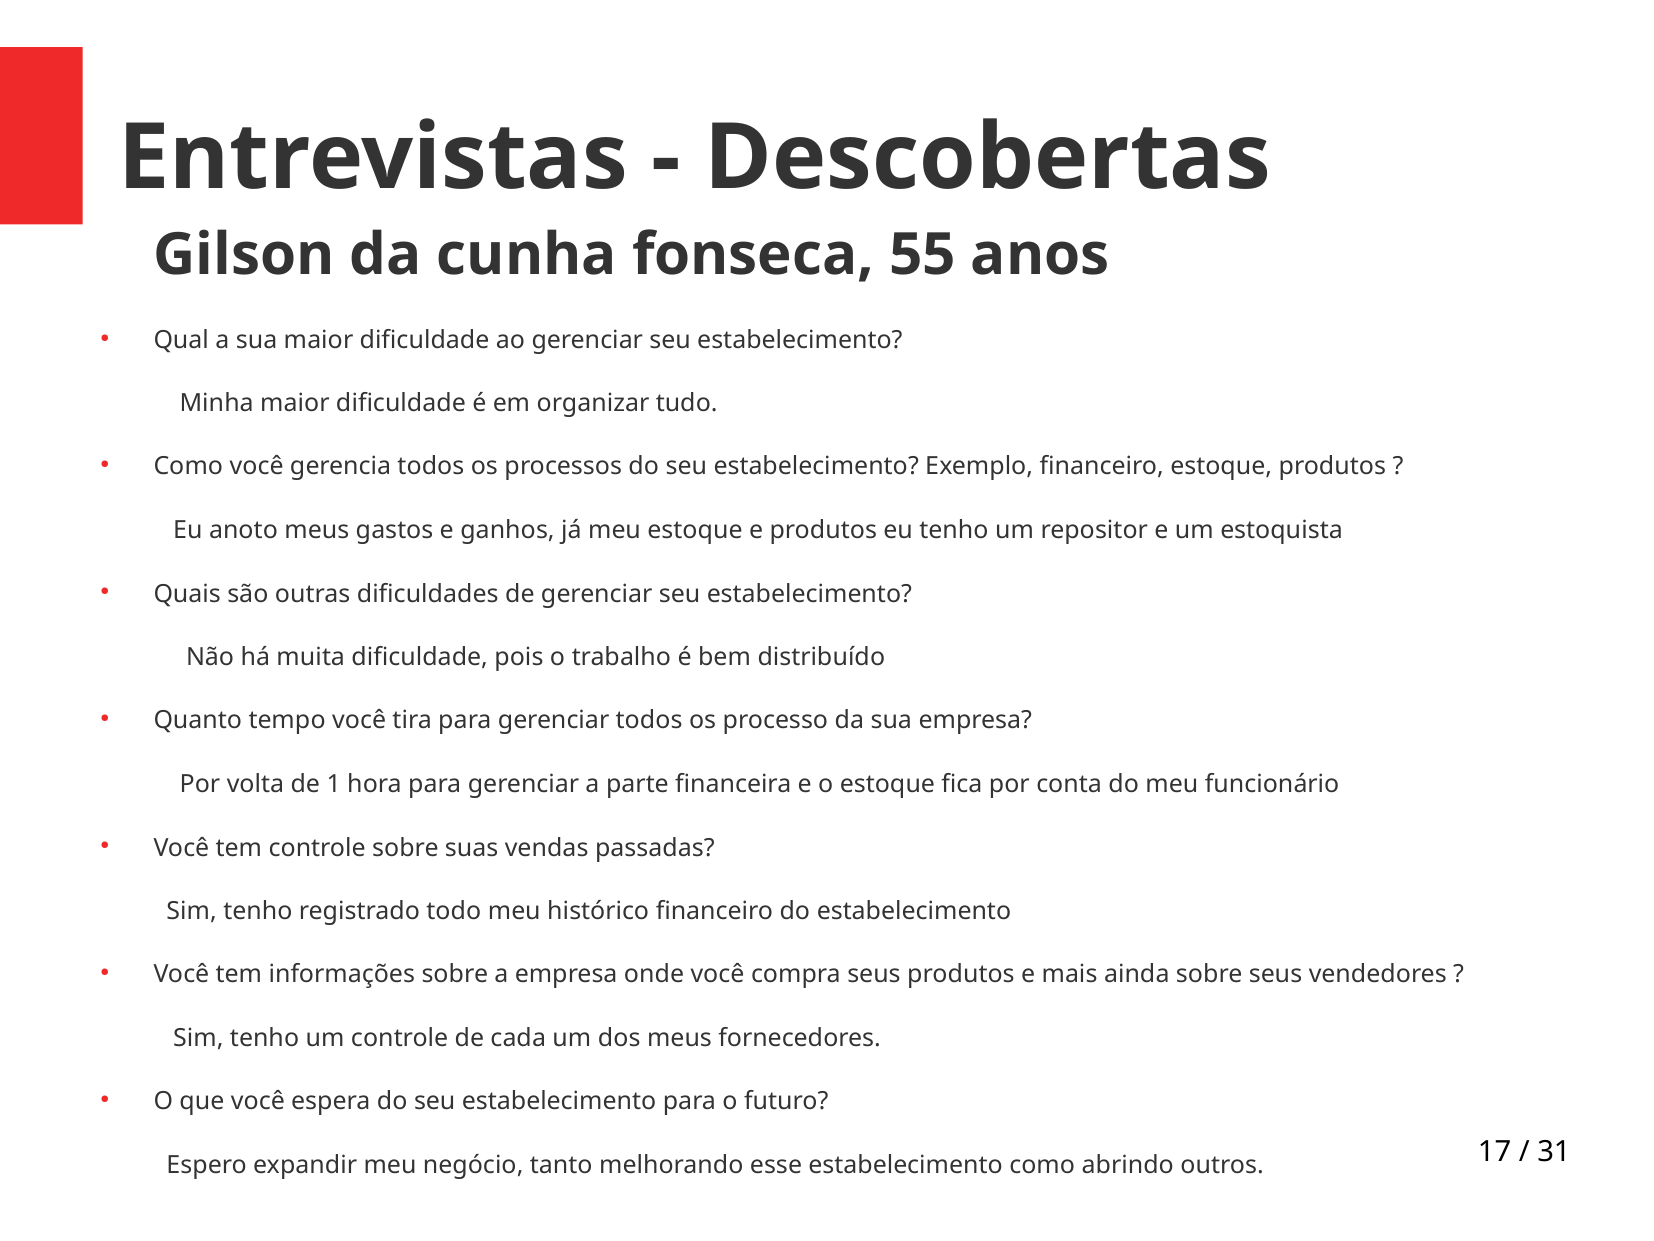

# Entrevistas - Descobertas
Gilson da cunha fonseca, 55 anos
Qual a sua maior dificuldade ao gerenciar seu estabelecimento?
 Minha maior dificuldade é em organizar tudo.
Como você gerencia todos os processos do seu estabelecimento? Exemplo, financeiro, estoque, produtos ?
 Eu anoto meus gastos e ganhos, já meu estoque e produtos eu tenho um repositor e um estoquista
Quais são outras dificuldades de gerenciar seu estabelecimento?
 Não há muita dificuldade, pois o trabalho é bem distribuído
Quanto tempo você tira para gerenciar todos os processo da sua empresa?
 Por volta de 1 hora para gerenciar a parte financeira e o estoque fica por conta do meu funcionário
Você tem controle sobre suas vendas passadas?
 Sim, tenho registrado todo meu histórico financeiro do estabelecimento
Você tem informações sobre a empresa onde você compra seus produtos e mais ainda sobre seus vendedores ?
 Sim, tenho um controle de cada um dos meus fornecedores.
O que você espera do seu estabelecimento para o futuro?
 Espero expandir meu negócio, tanto melhorando esse estabelecimento como abrindo outros.
17